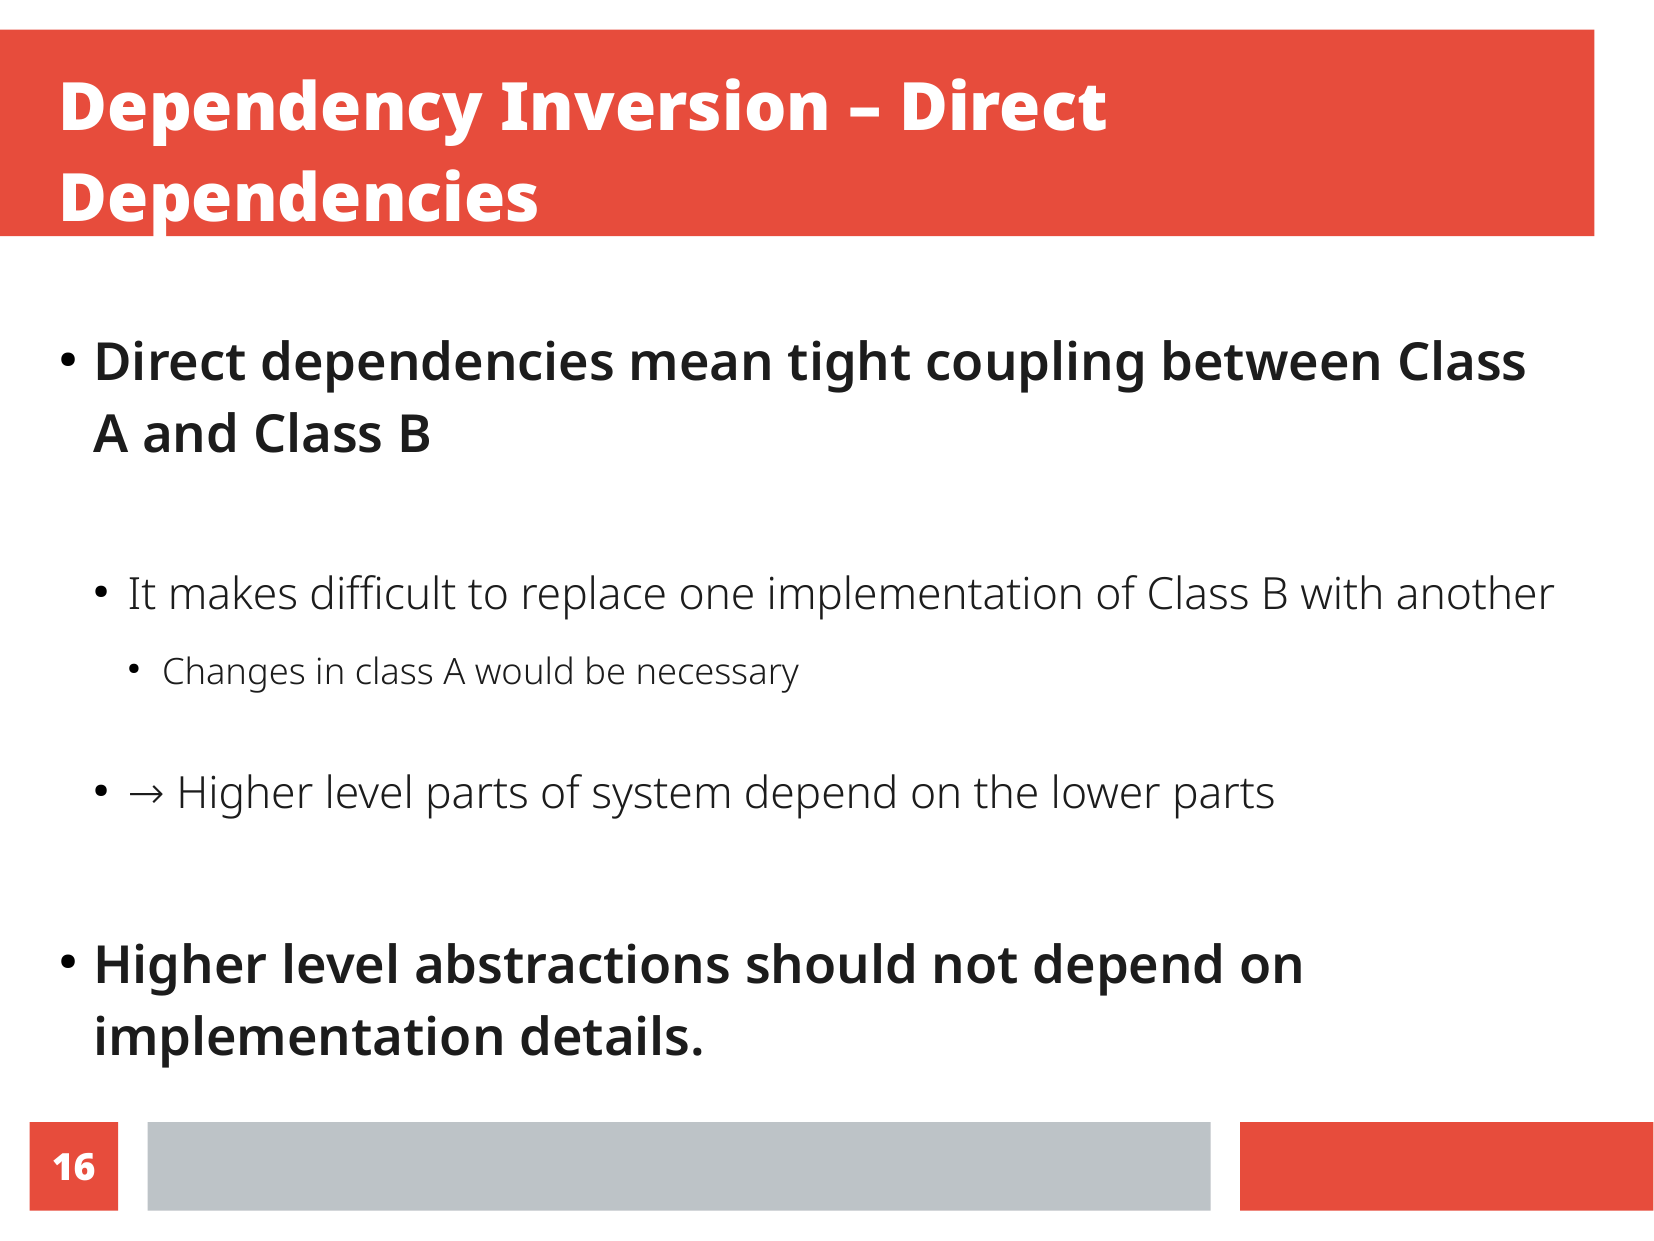

# Dependency Inversion – Direct Dependencies
Direct dependencies mean tight coupling between Class A and Class B
It makes difficult to replace one implementation of Class B with another
Changes in class A would be necessary
→ Higher level parts of system depend on the lower parts
Higher level abstractions should not depend on implementation details.
16